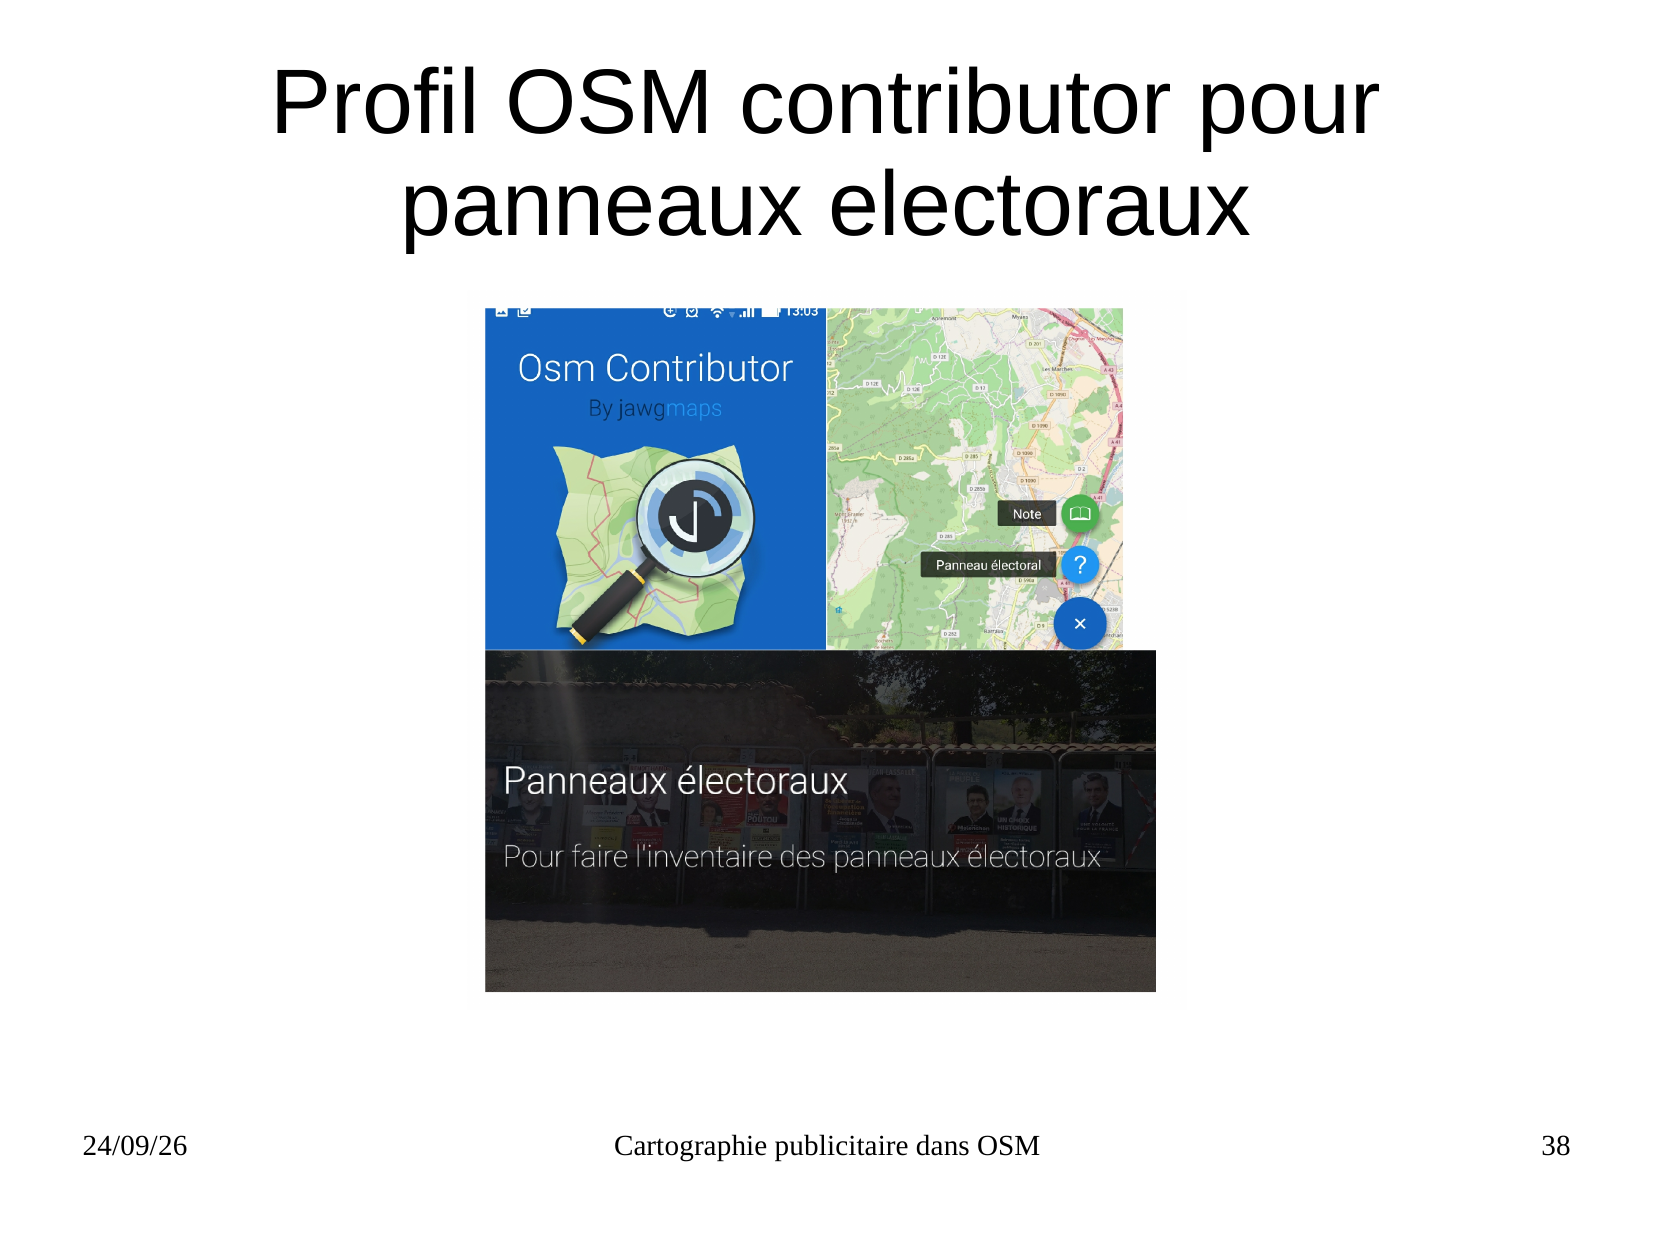

# Profil OSM contributor pour panneaux electoraux
Cartographie publicitaire dans OSM
38